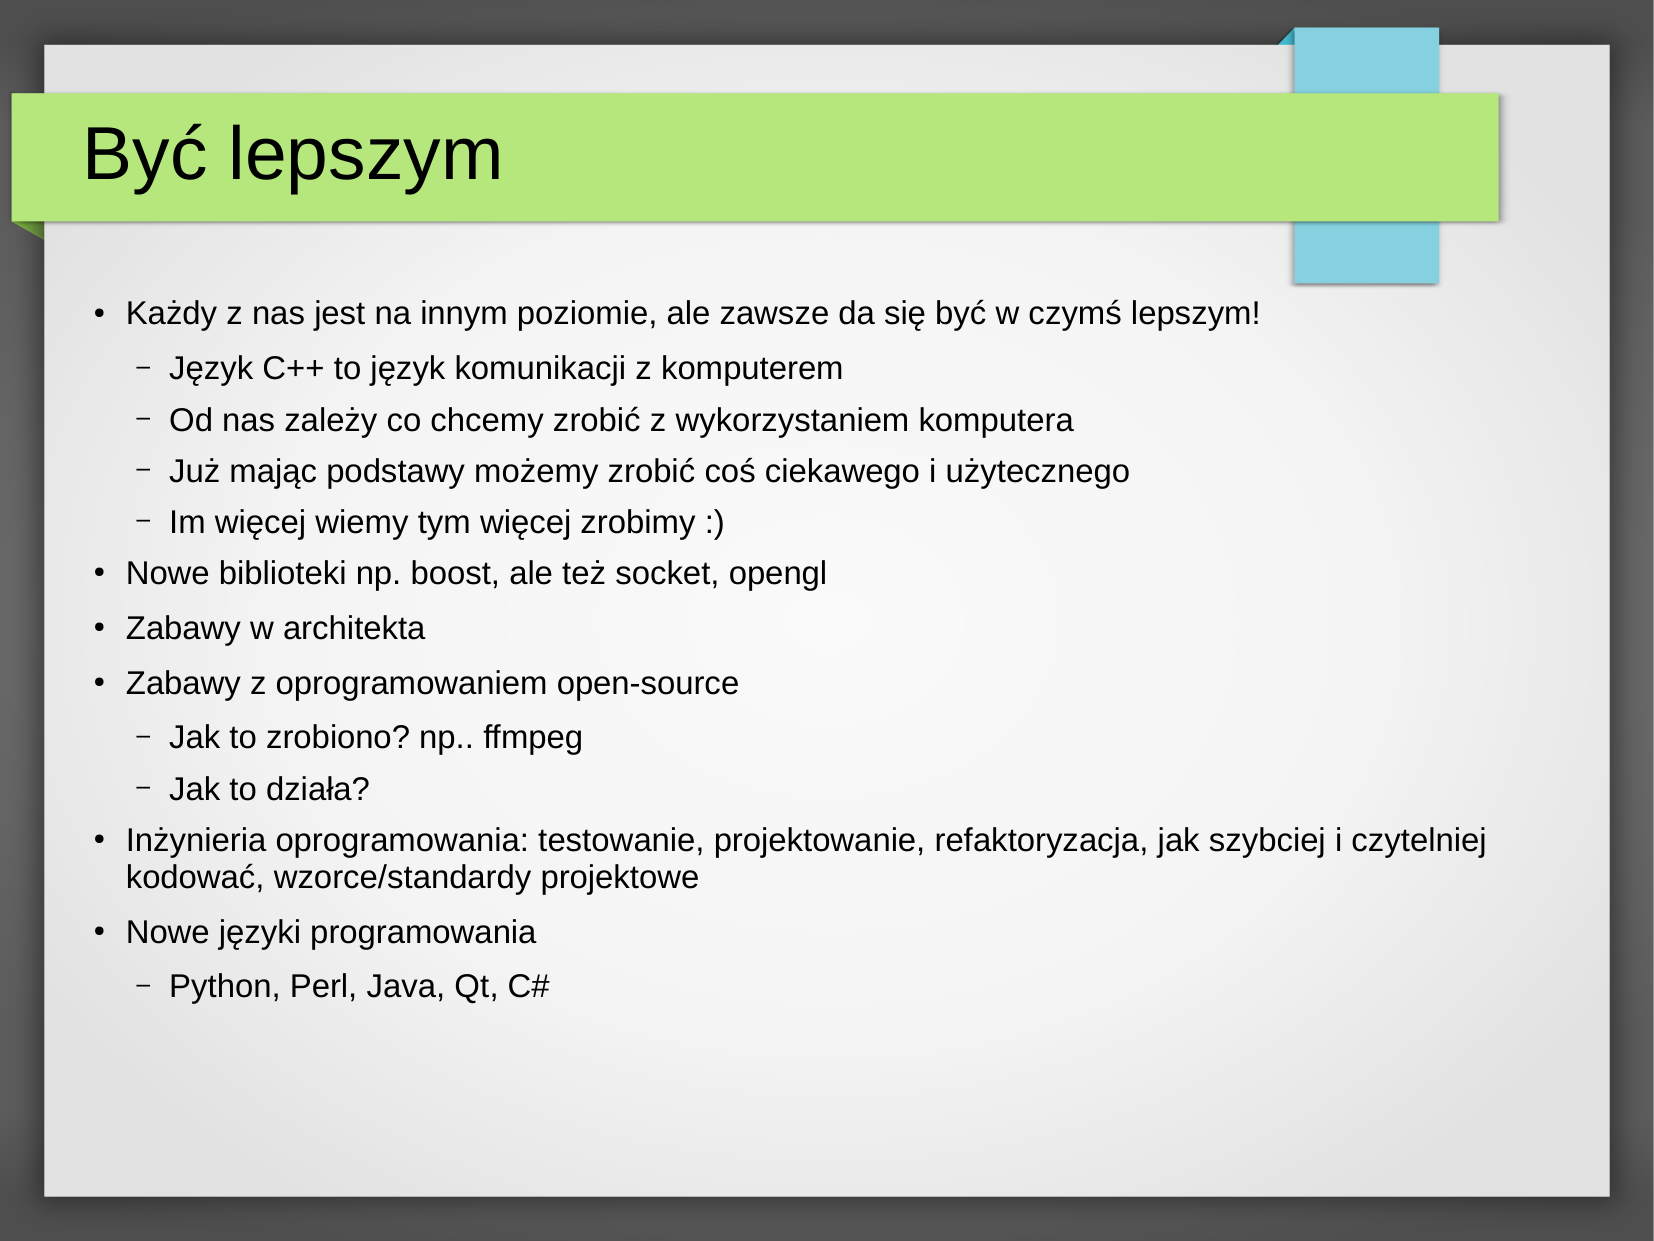

# Być lepszym
Każdy z nas jest na innym poziomie, ale zawsze da się być w czymś lepszym!
Język C++ to język komunikacji z komputerem
Od nas zależy co chcemy zrobić z wykorzystaniem komputera
Już mając podstawy możemy zrobić coś ciekawego i użytecznego
Im więcej wiemy tym więcej zrobimy :)
Nowe biblioteki np. boost, ale też socket, opengl
Zabawy w architekta
Zabawy z oprogramowaniem open-source
Jak to zrobiono? np.. ffmpeg
Jak to działa?
Inżynieria oprogramowania: testowanie, projektowanie, refaktoryzacja, jak szybciej i czytelniej kodować, wzorce/standardy projektowe
Nowe języki programowania
Python, Perl, Java, Qt, C#